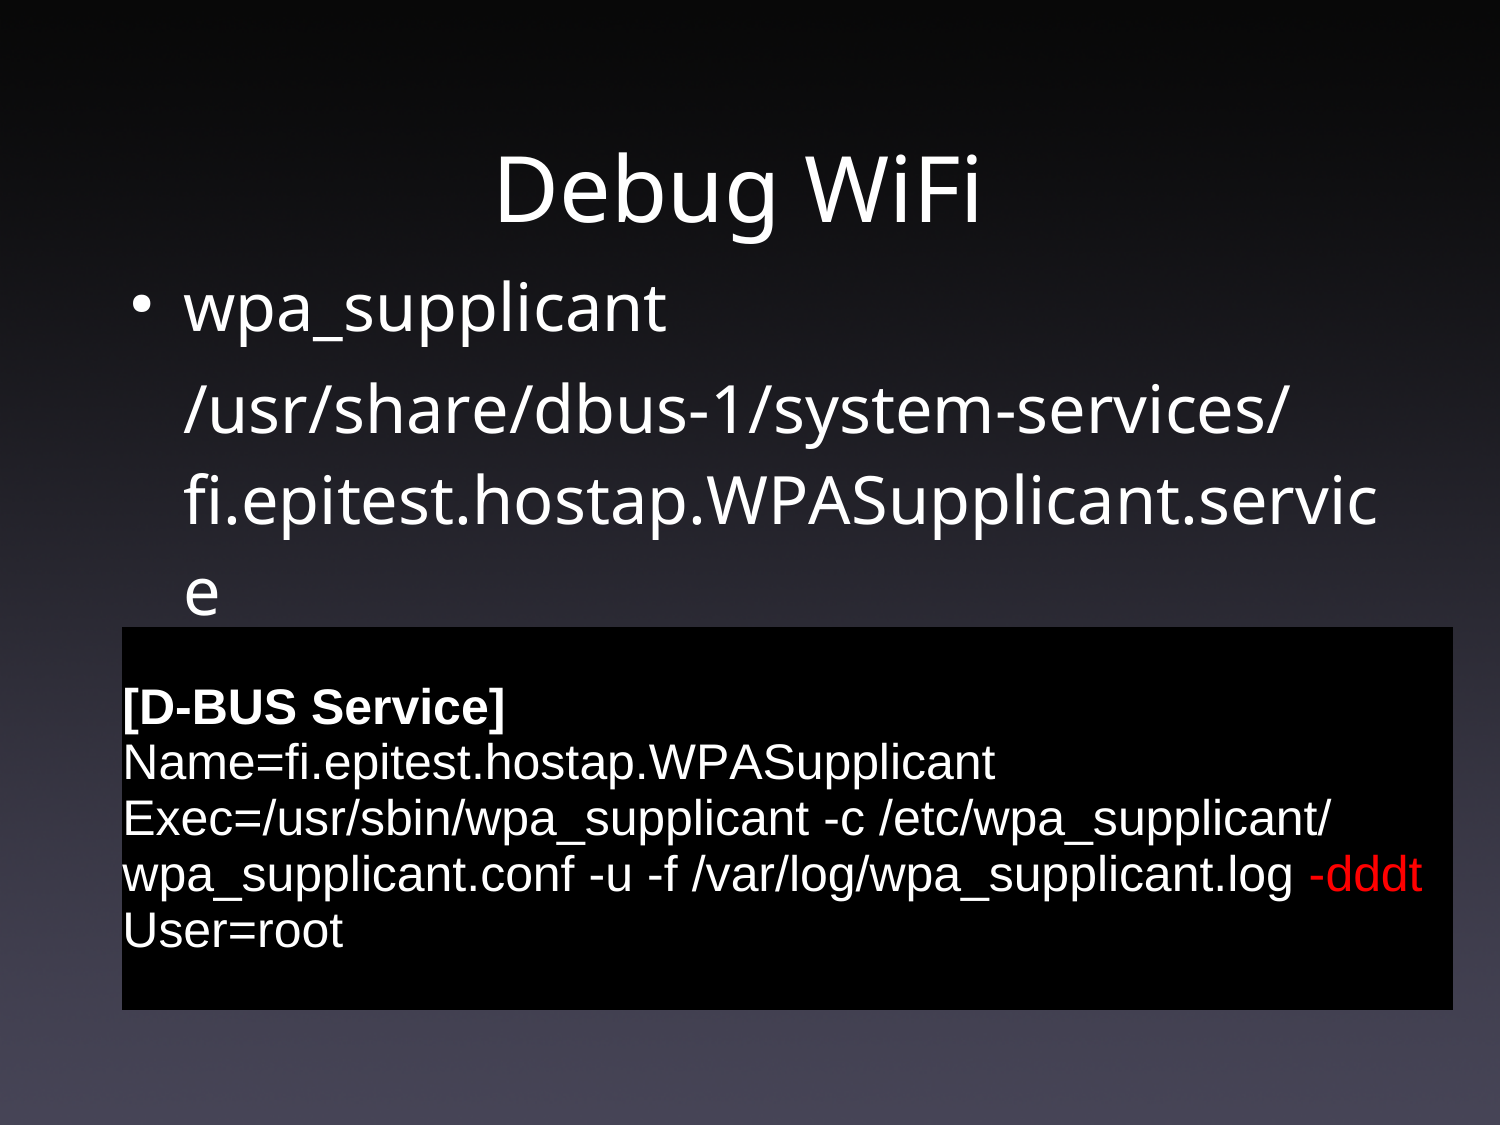

# Debug WiFi
wpa_supplicant
/usr/share/dbus-1/system-services/fi.epitest.hostap.WPASupplicant.service
[D-BUS Service]
Name=fi.epitest.hostap.WPASupplicant
Exec=/usr/sbin/wpa_supplicant -c /etc/wpa_supplicant/
wpa_supplicant.conf -u -f /var/log/wpa_supplicant.log -dddt
User=root